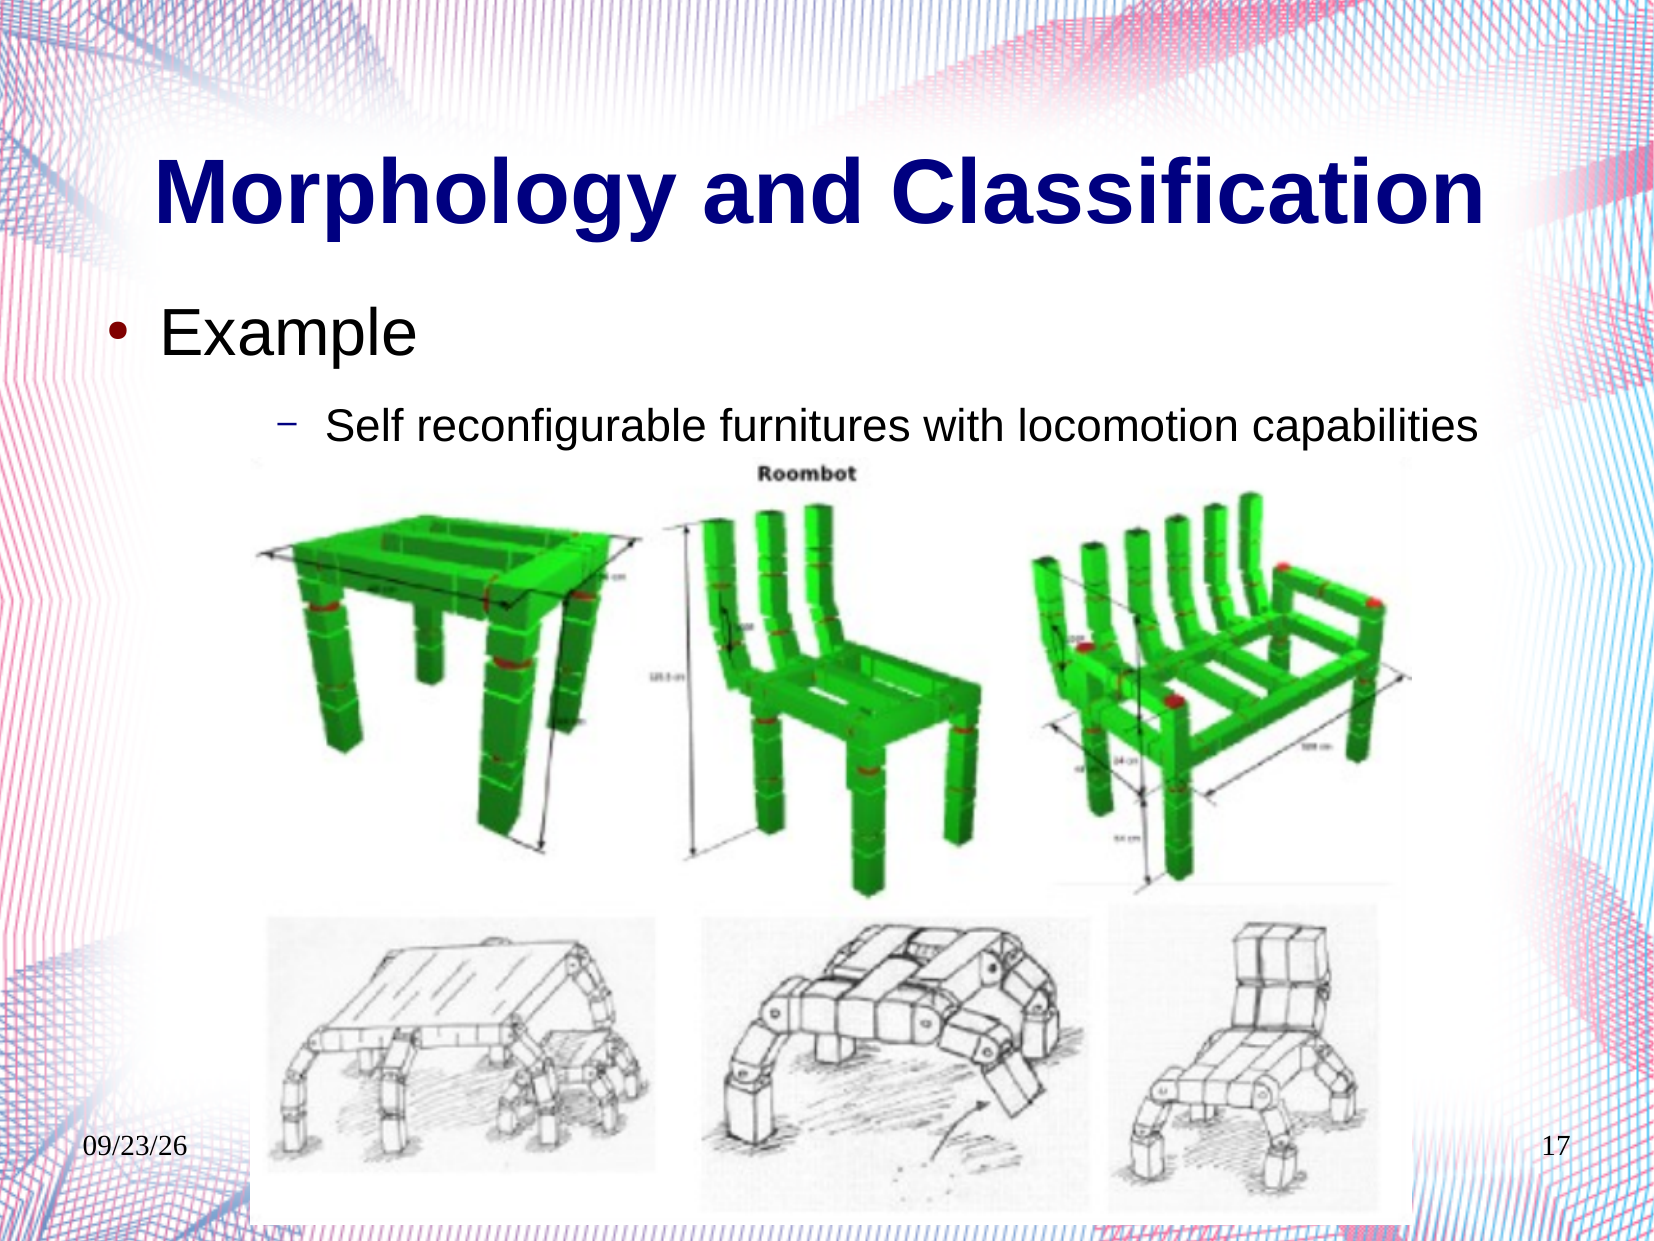

# Morphology and Classification
Example
Self reconfigurable furnitures with locomotion capabilities
An Introduction To Modular Robots
17